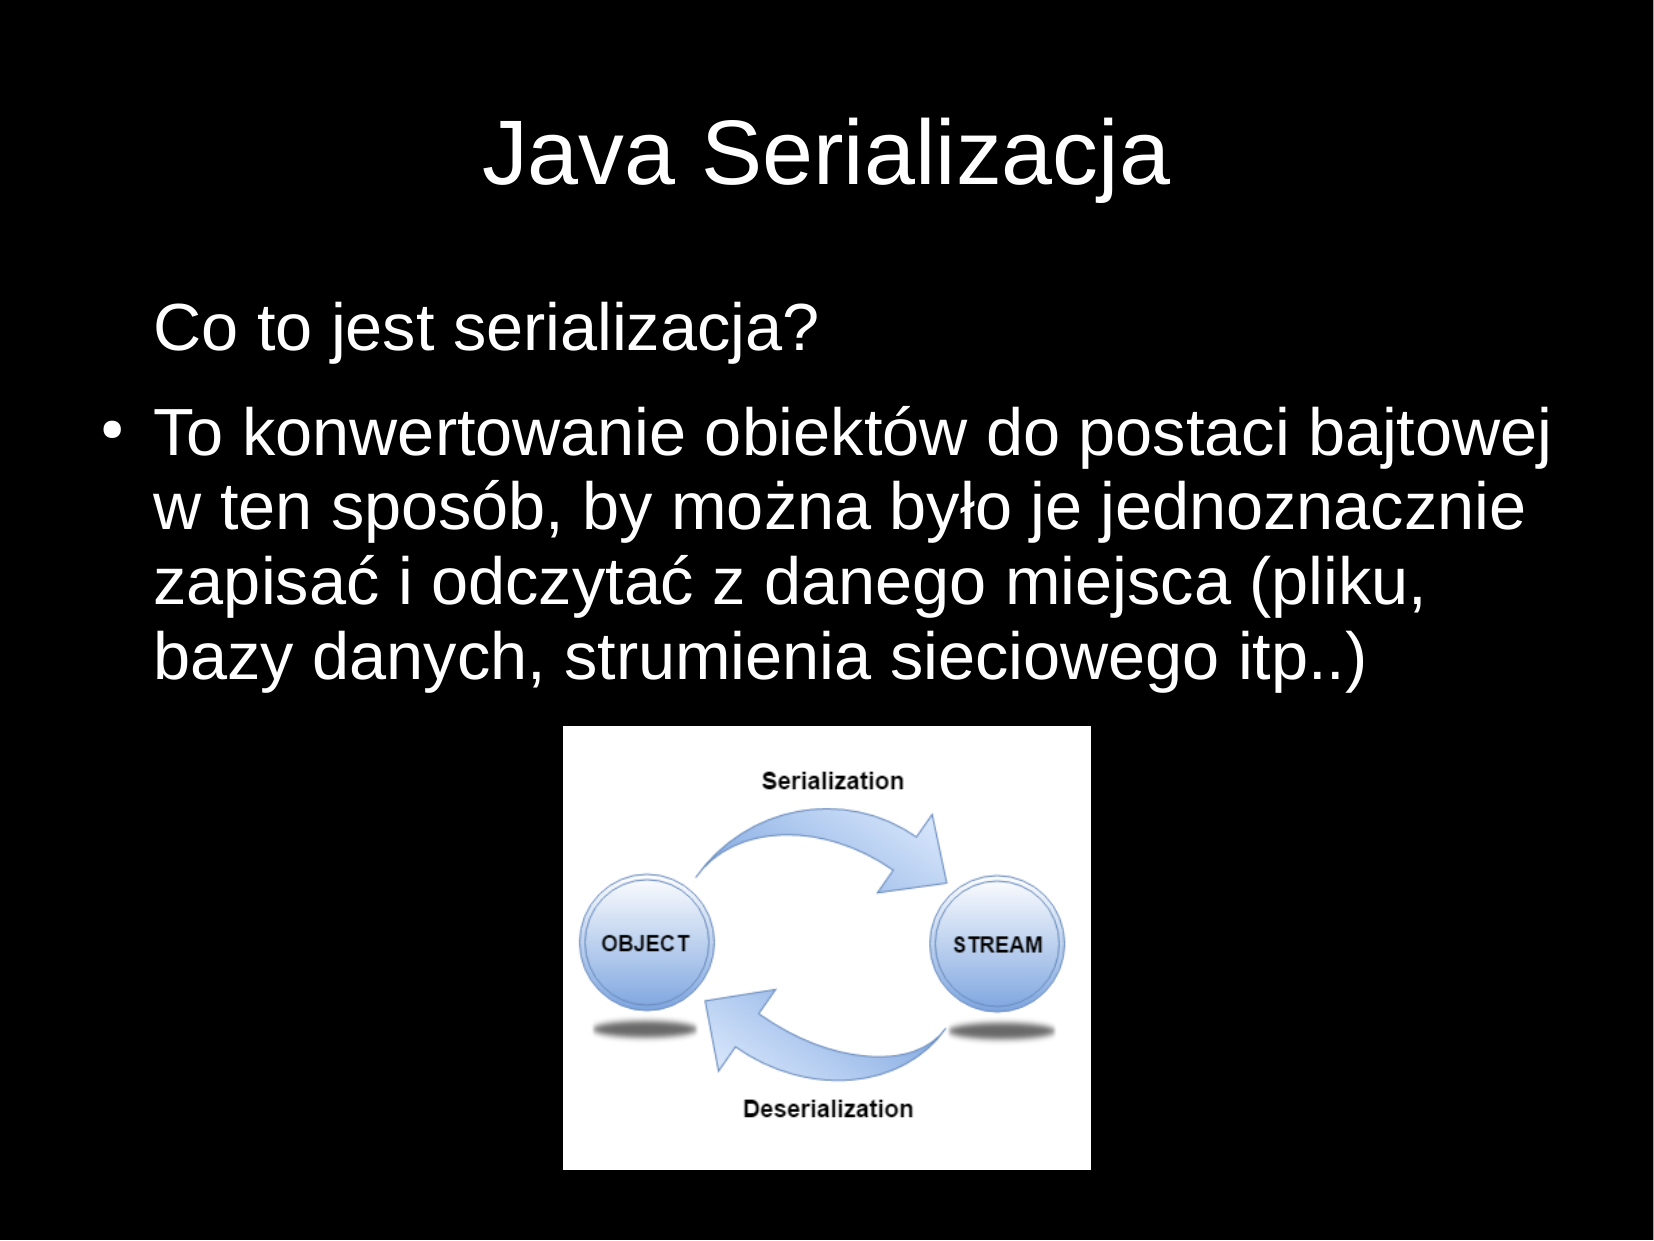

# Java Serializacja
Co to jest serializacja?
To konwertowanie obiektów do postaci bajtowej w ten sposób, by można było je jednoznacznie zapisać i odczytać z danego miejsca (pliku, bazy danych, strumienia sieciowego itp..)